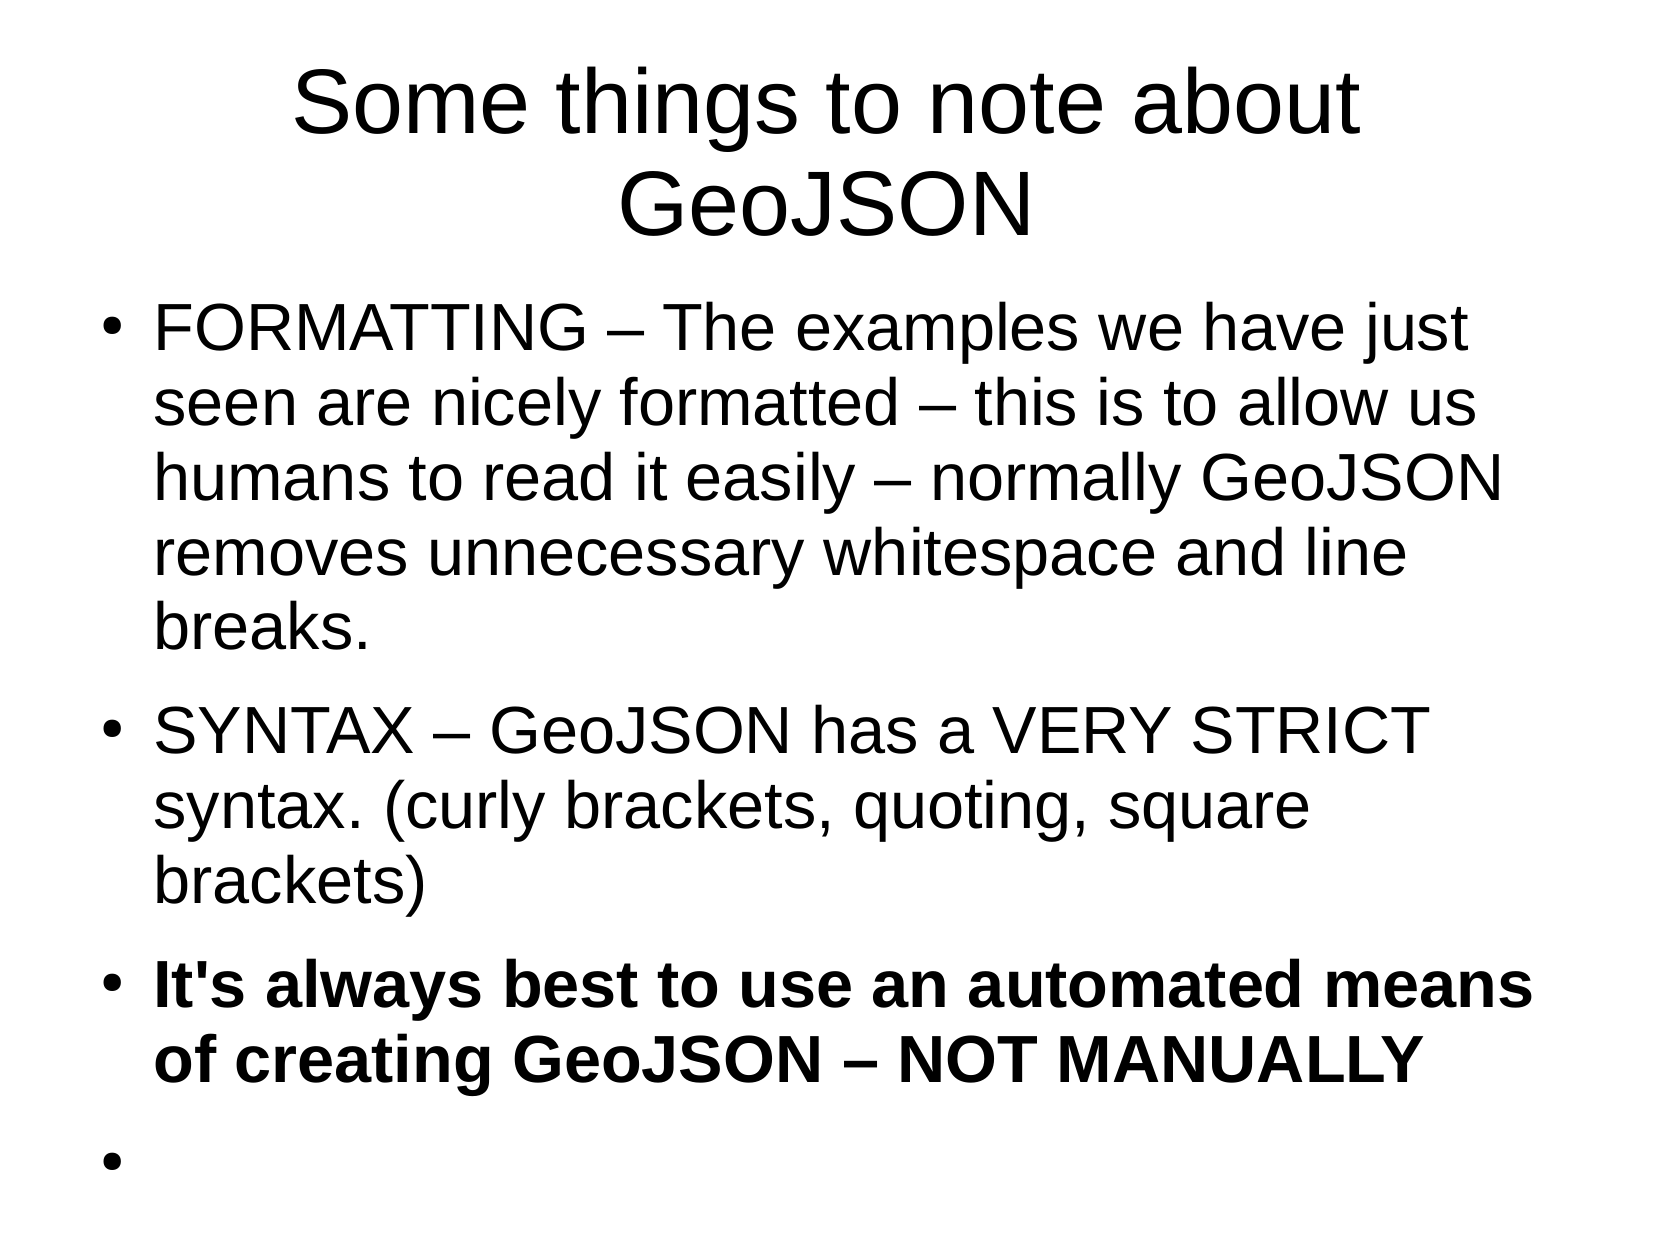

# Some things to note about GeoJSON
FORMATTING – The examples we have just seen are nicely formatted – this is to allow us humans to read it easily – normally GeoJSON removes unnecessary whitespace and line breaks.
SYNTAX – GeoJSON has a VERY STRICT syntax. (curly brackets, quoting, square brackets)
It's always best to use an automated means of creating GeoJSON – NOT MANUALLY